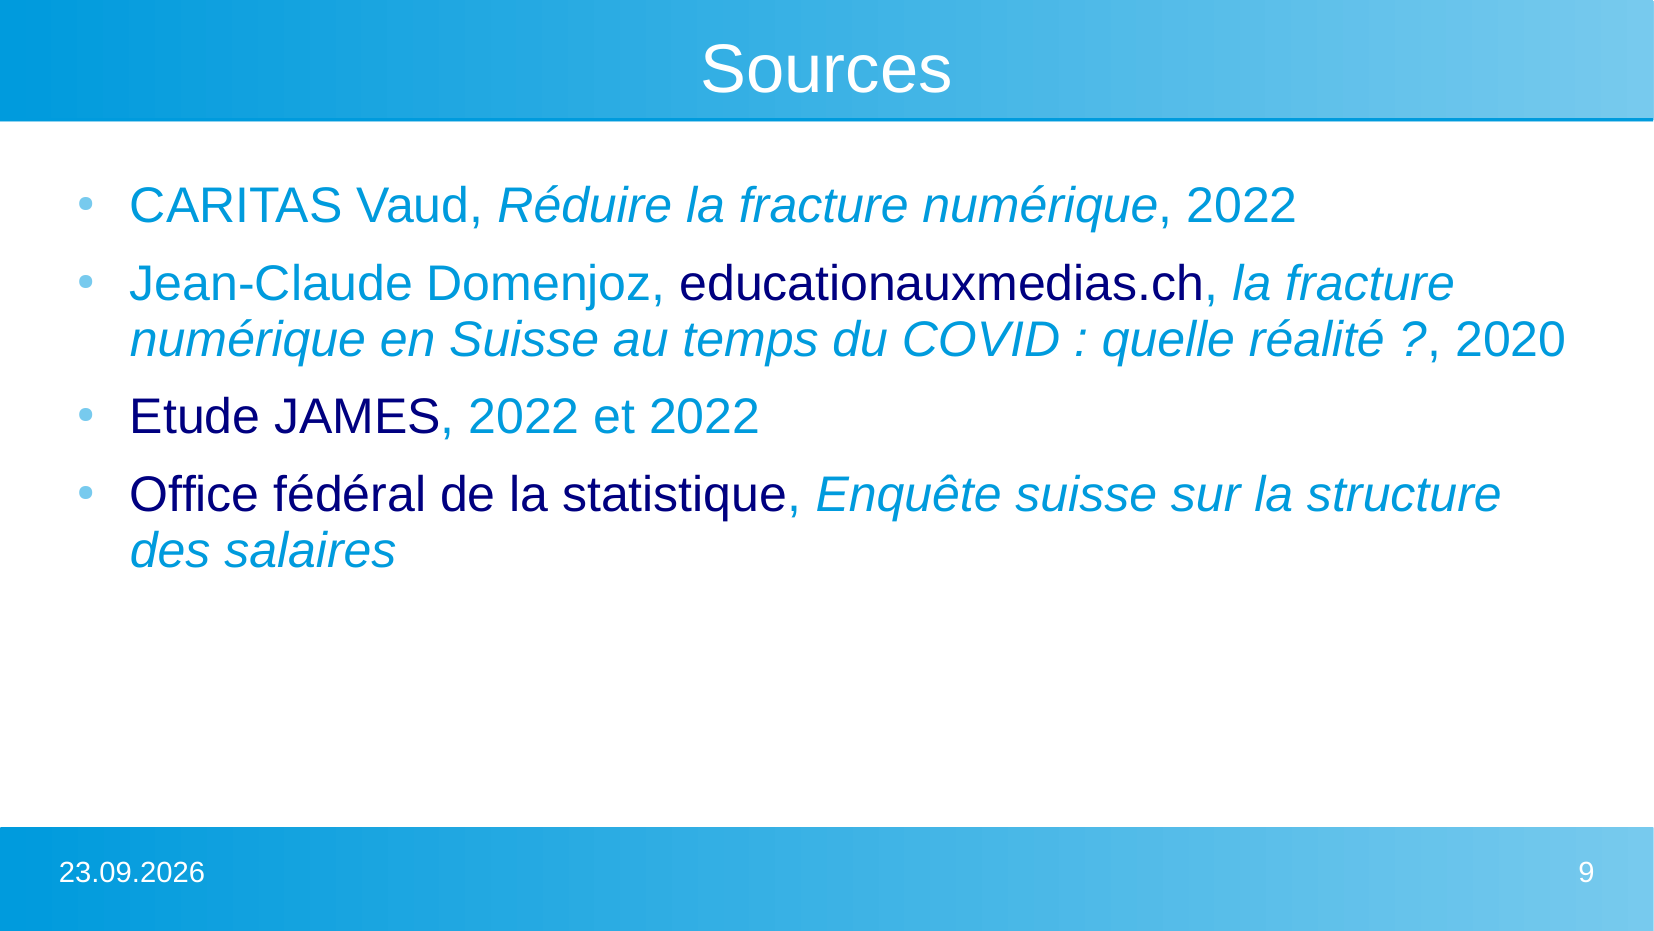

# Sources
CARITAS Vaud, Réduire la fracture numérique, 2022
Jean-Claude Domenjoz, educationauxmedias.ch, la fracture numérique en Suisse au temps du COVID : quelle réalité ?, 2020
Etude JAMES, 2022 et 2022
Office fédéral de la statistique, Enquête suisse sur la structure des salaires
9